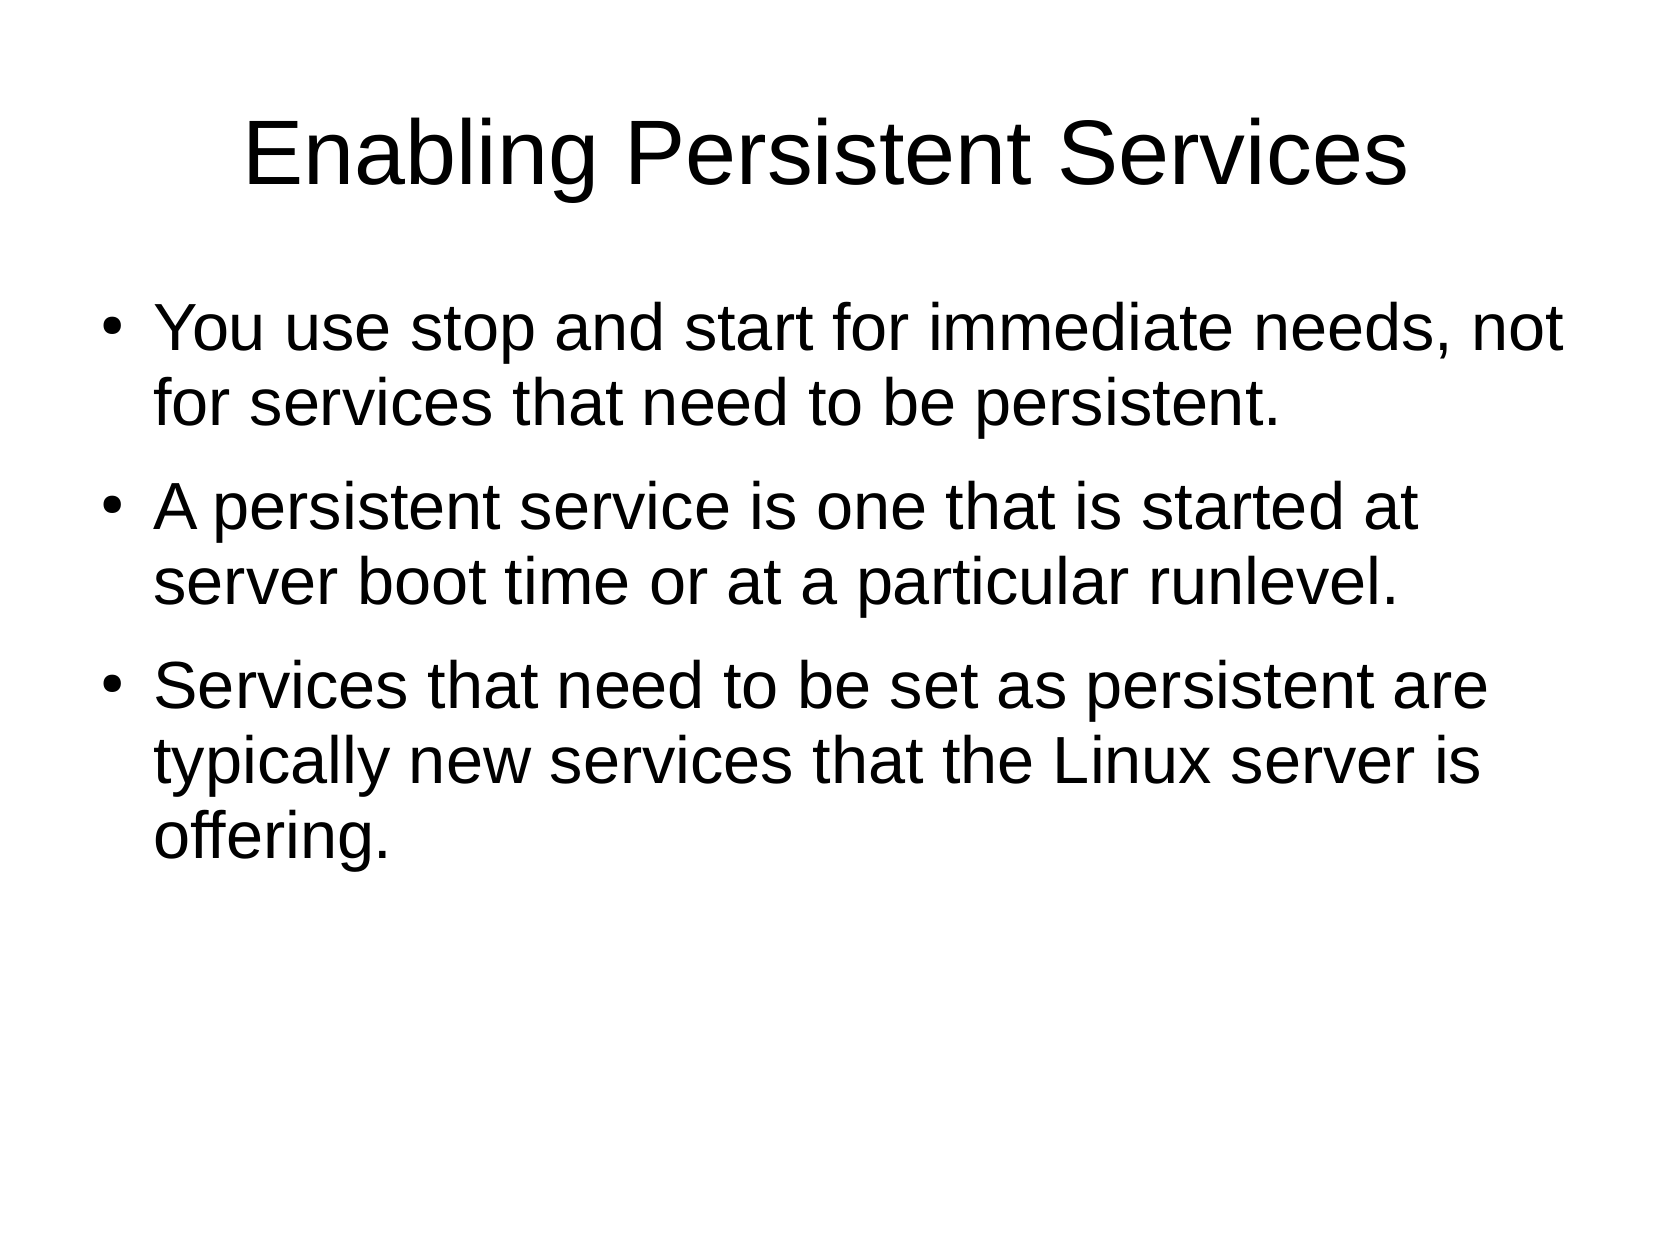

# Enabling Persistent Services
You use stop and start for immediate needs, not for services that need to be persistent.
A persistent service is one that is started at server boot time or at a particular runlevel.
Services that need to be set as persistent are typically new services that the Linux server is offering.